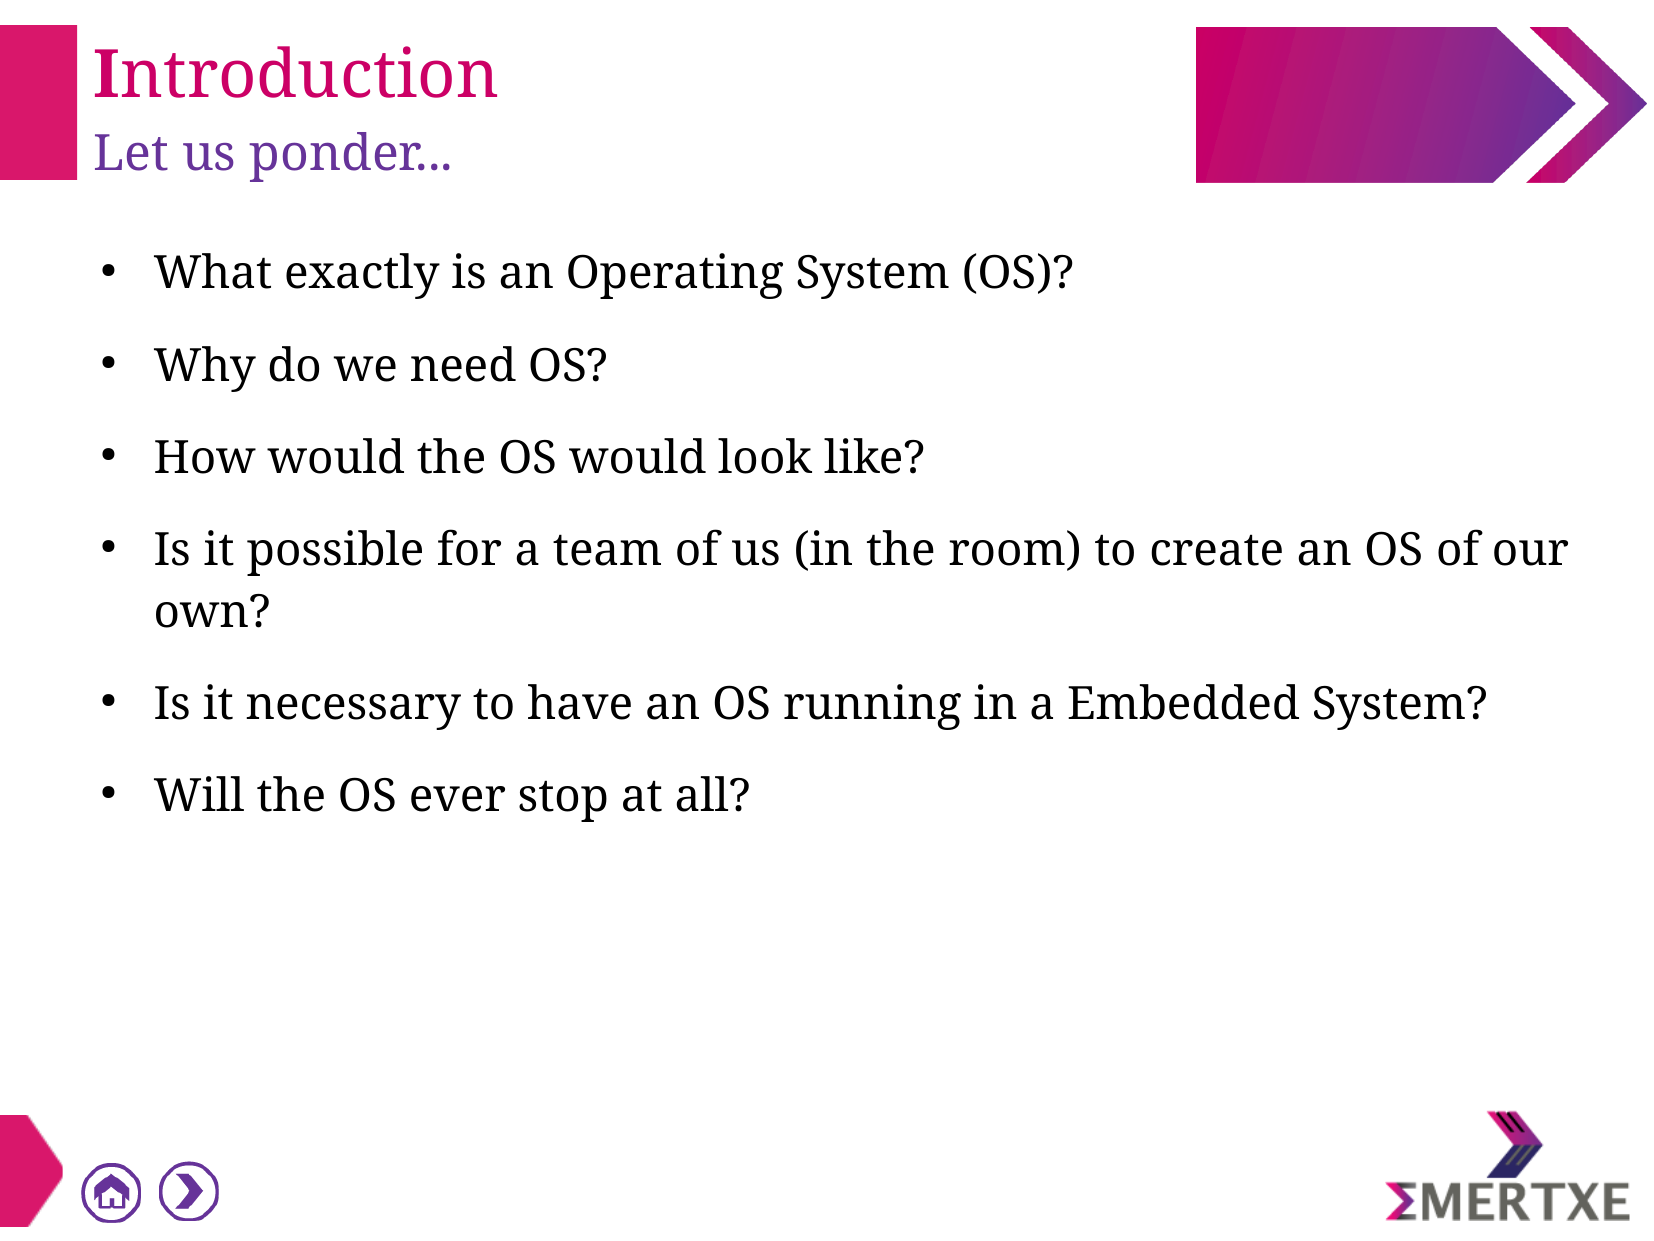

# Introduction Let us ponder...
What exactly is an Operating System (OS)?
Why do we need OS?
How would the OS would look like?
Is it possible for a team of us (in the room) to create an OS of our own?
Is it necessary to have an OS running in a Embedded System?
Will the OS ever stop at all?